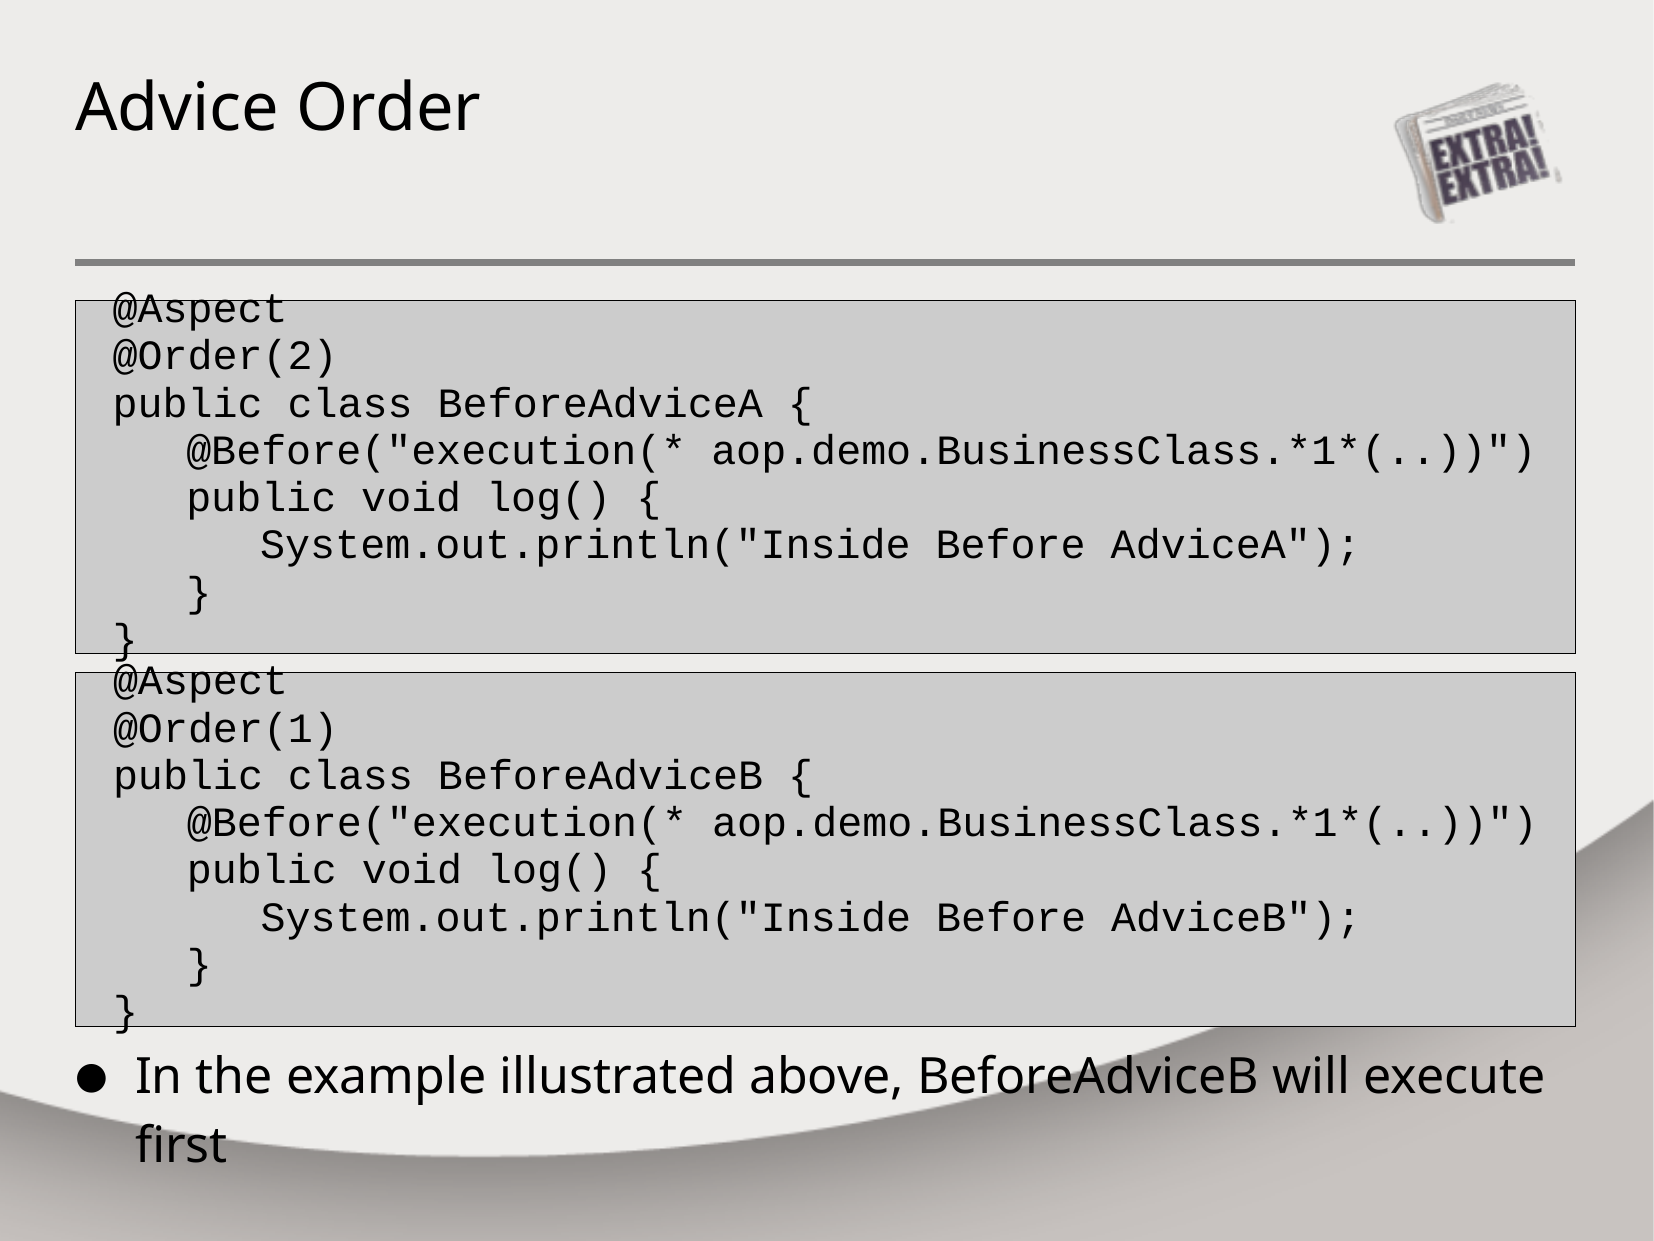

# Advice Order
@Aspect
@Order(2)
public class BeforeAdviceA {
	@Before("execution(* aop.demo.BusinessClass.*1*(..))")
	public void log() {
		System.out.println("Inside Before AdviceA");
	}
}
In the example illustrated above, BeforeAdviceB will execute first
@Aspect
@Order(1)
public class BeforeAdviceB {
	@Before("execution(* aop.demo.BusinessClass.*1*(..))")
	public void log() {
		System.out.println("Inside Before AdviceB");
	}
}